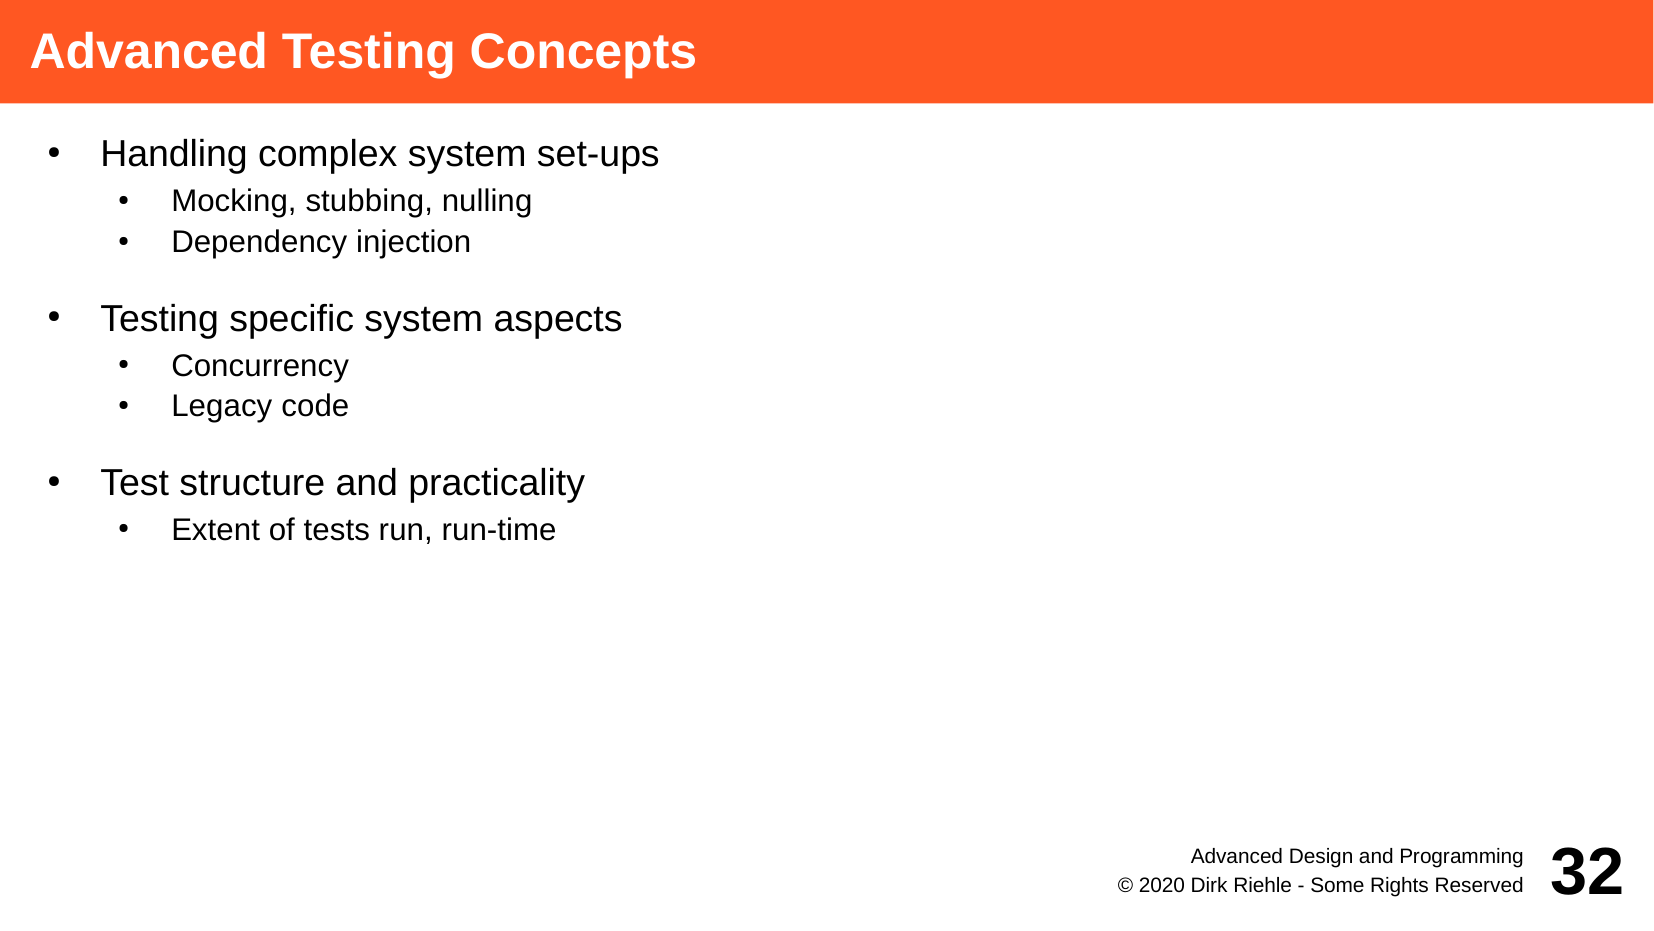

# Advanced Testing Concepts
Handling complex system set-ups
Mocking, stubbing, nulling
Dependency injection
Testing specific system aspects
Concurrency
Legacy code
Test structure and practicality
Extent of tests run, run-time
Advanced Design and Programming
32
© 2020 Dirk Riehle - Some Rights Reserved